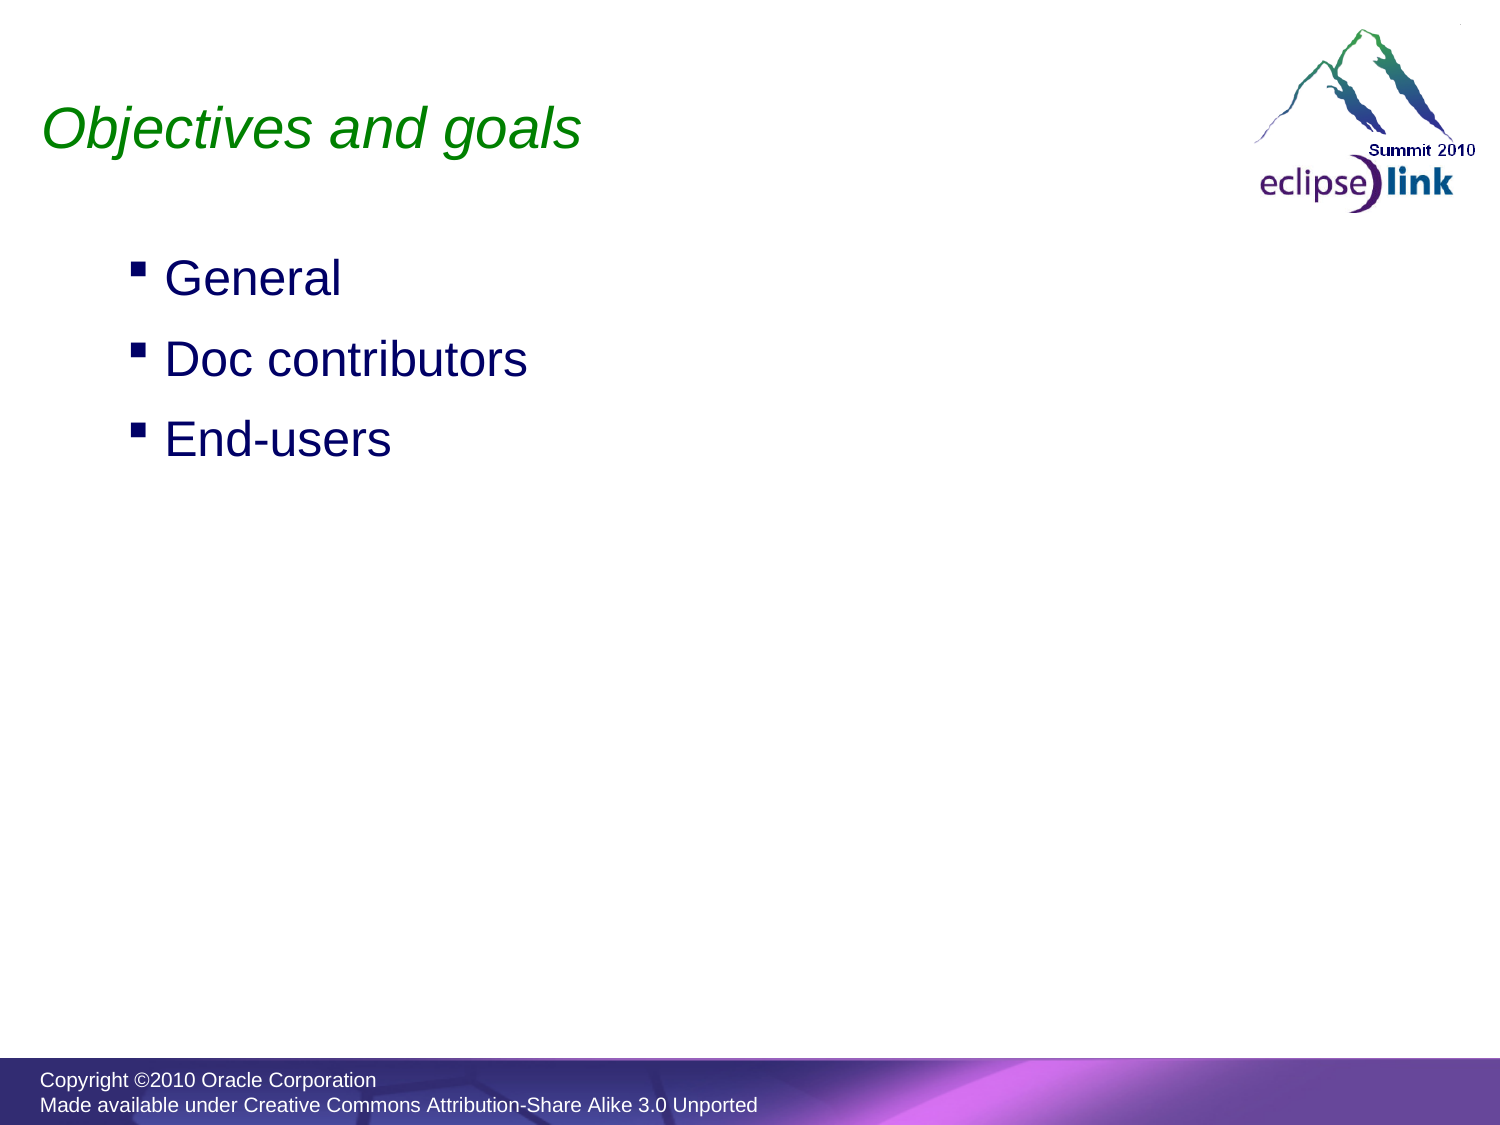

# Objectives and goals
General
Doc contributors
End-users